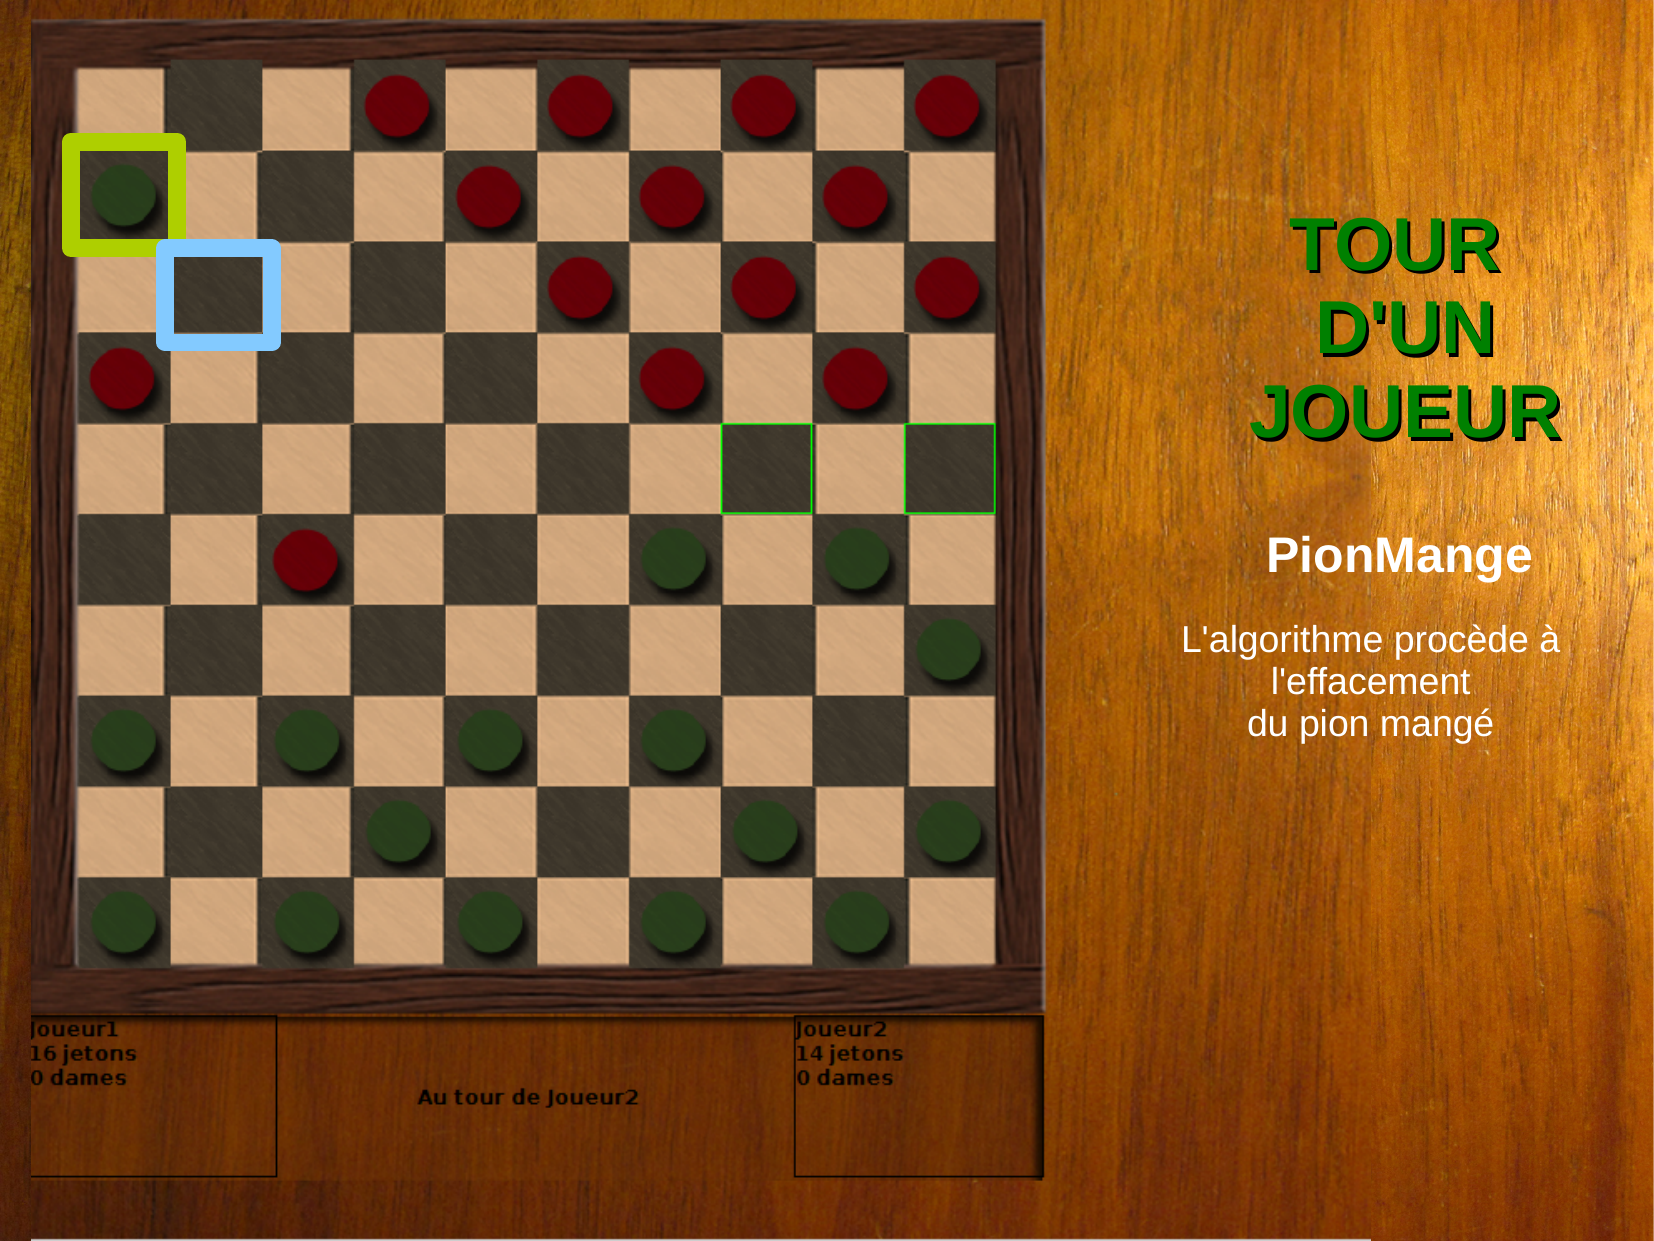

# TOUR D'UN JOUEUR
PionMange
L'algorithme procède à l'effacement
du pion mangé